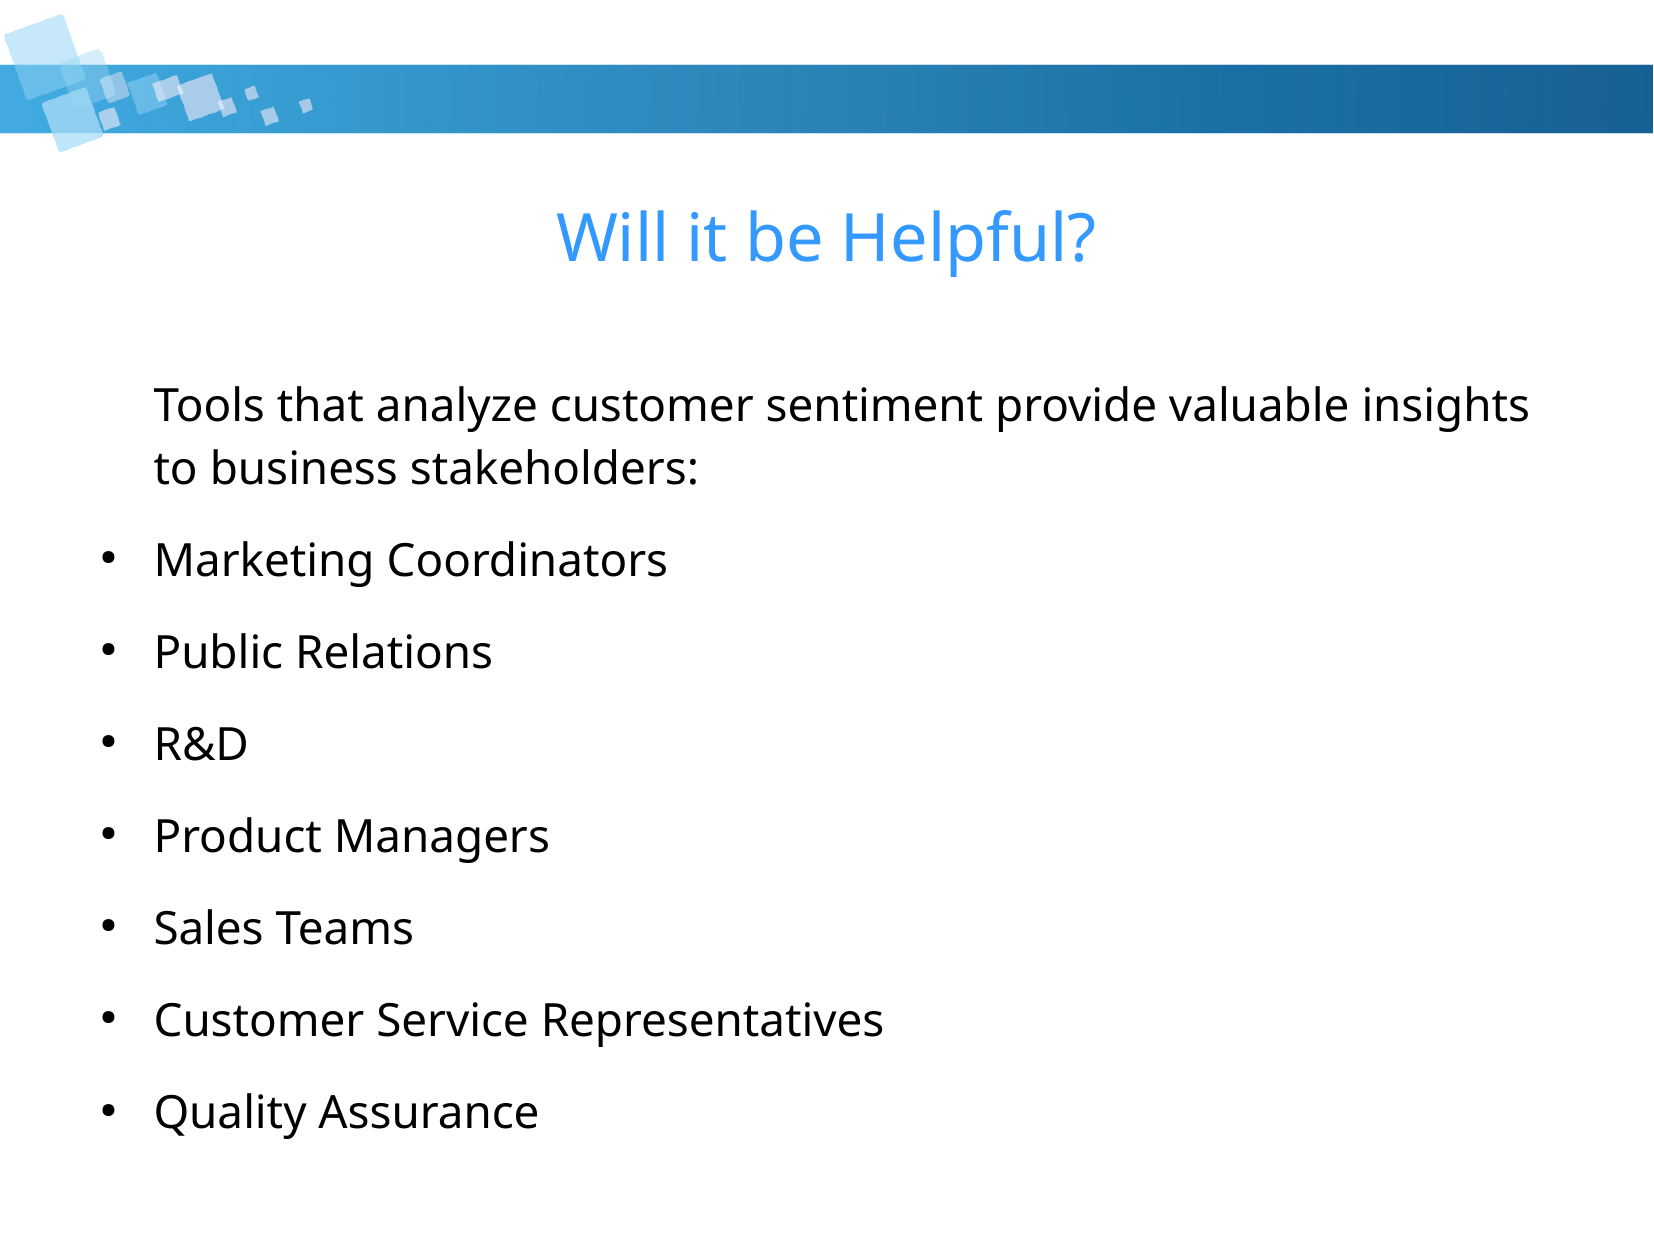

# Will it be Helpful?
Tools that analyze customer sentiment provide valuable insights to business stakeholders:
Marketing Coordinators
Public Relations
R&D
Product Managers
Sales Teams
Customer Service Representatives
Quality Assurance